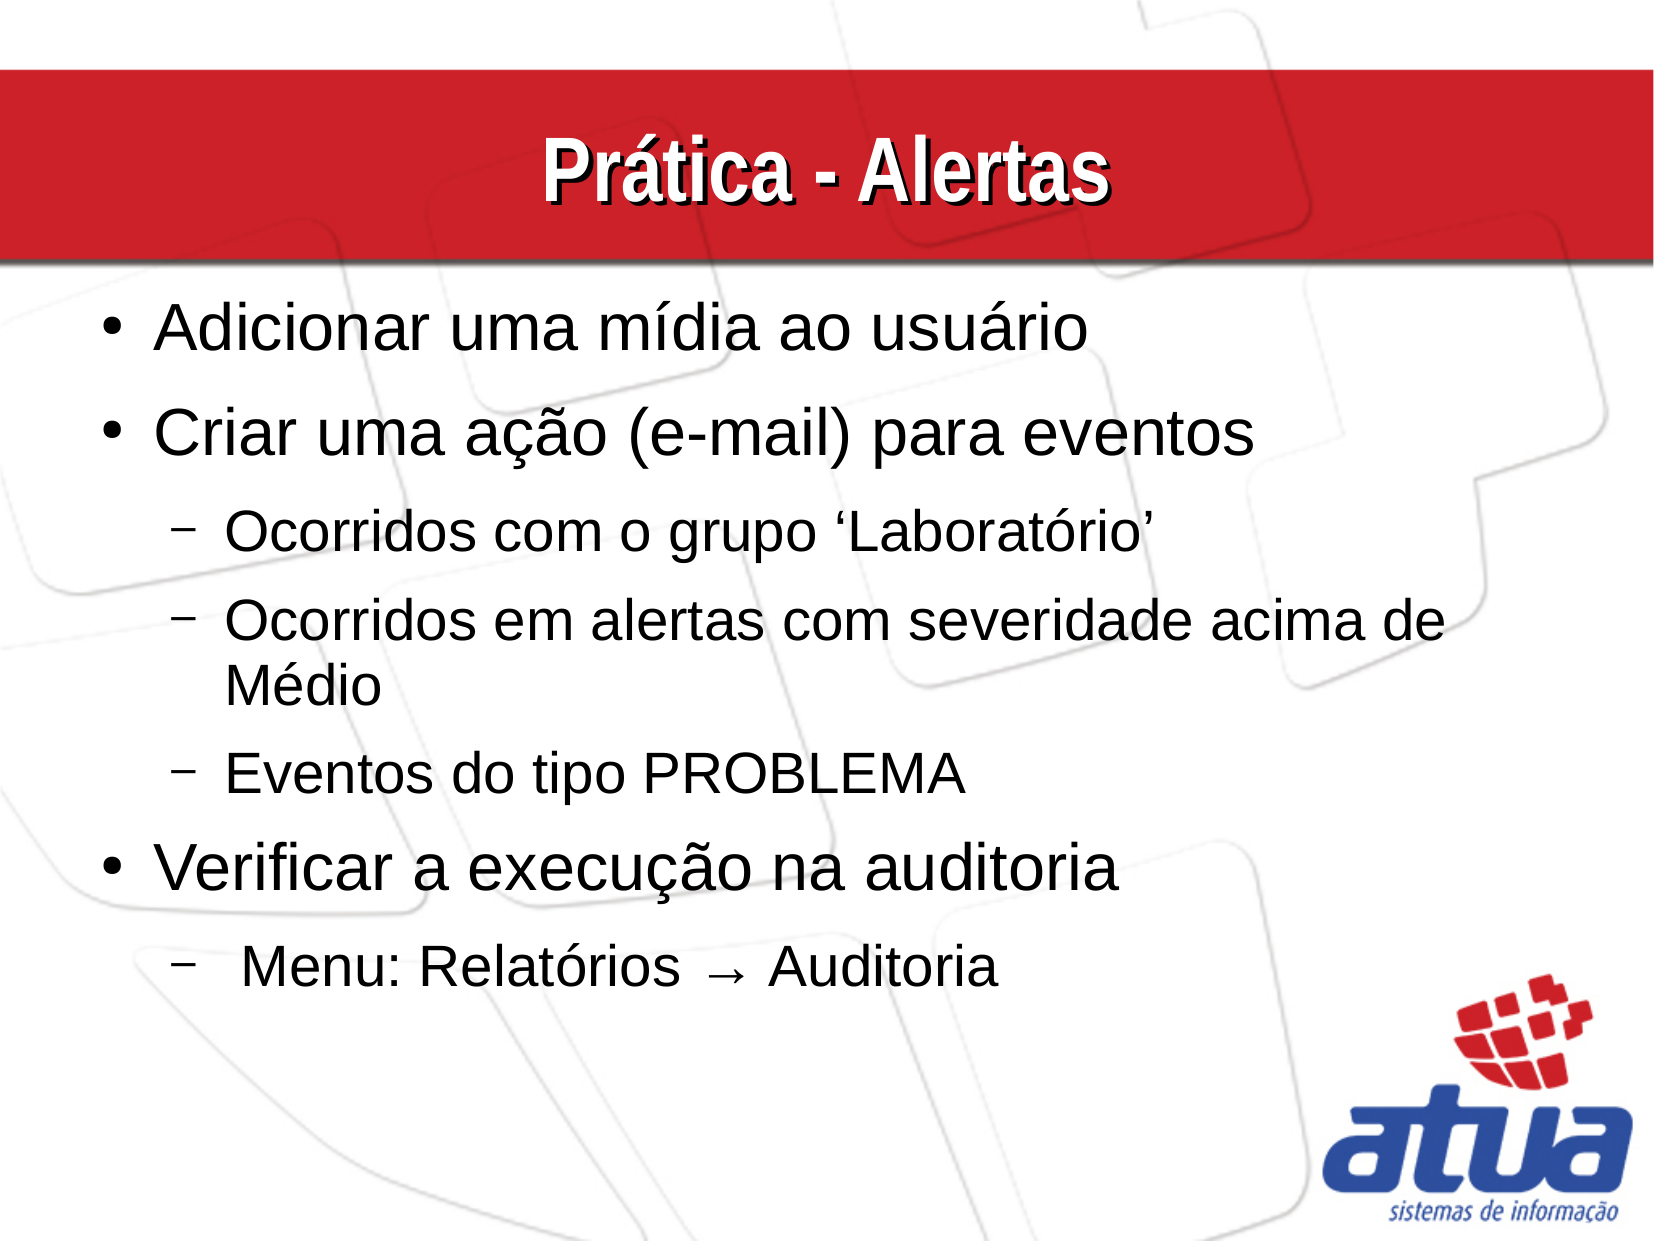

# Prática - Alertas
Adicionar uma mídia ao usuário
Criar uma ação (e‐mail) para eventos
Ocorridos com o grupo ‘Laboratório’
Ocorridos em alertas com severidade acima de Médio
Eventos do tipo PROBLEMA
Verificar a execução na auditoria
 Menu: Relatórios → Auditoria